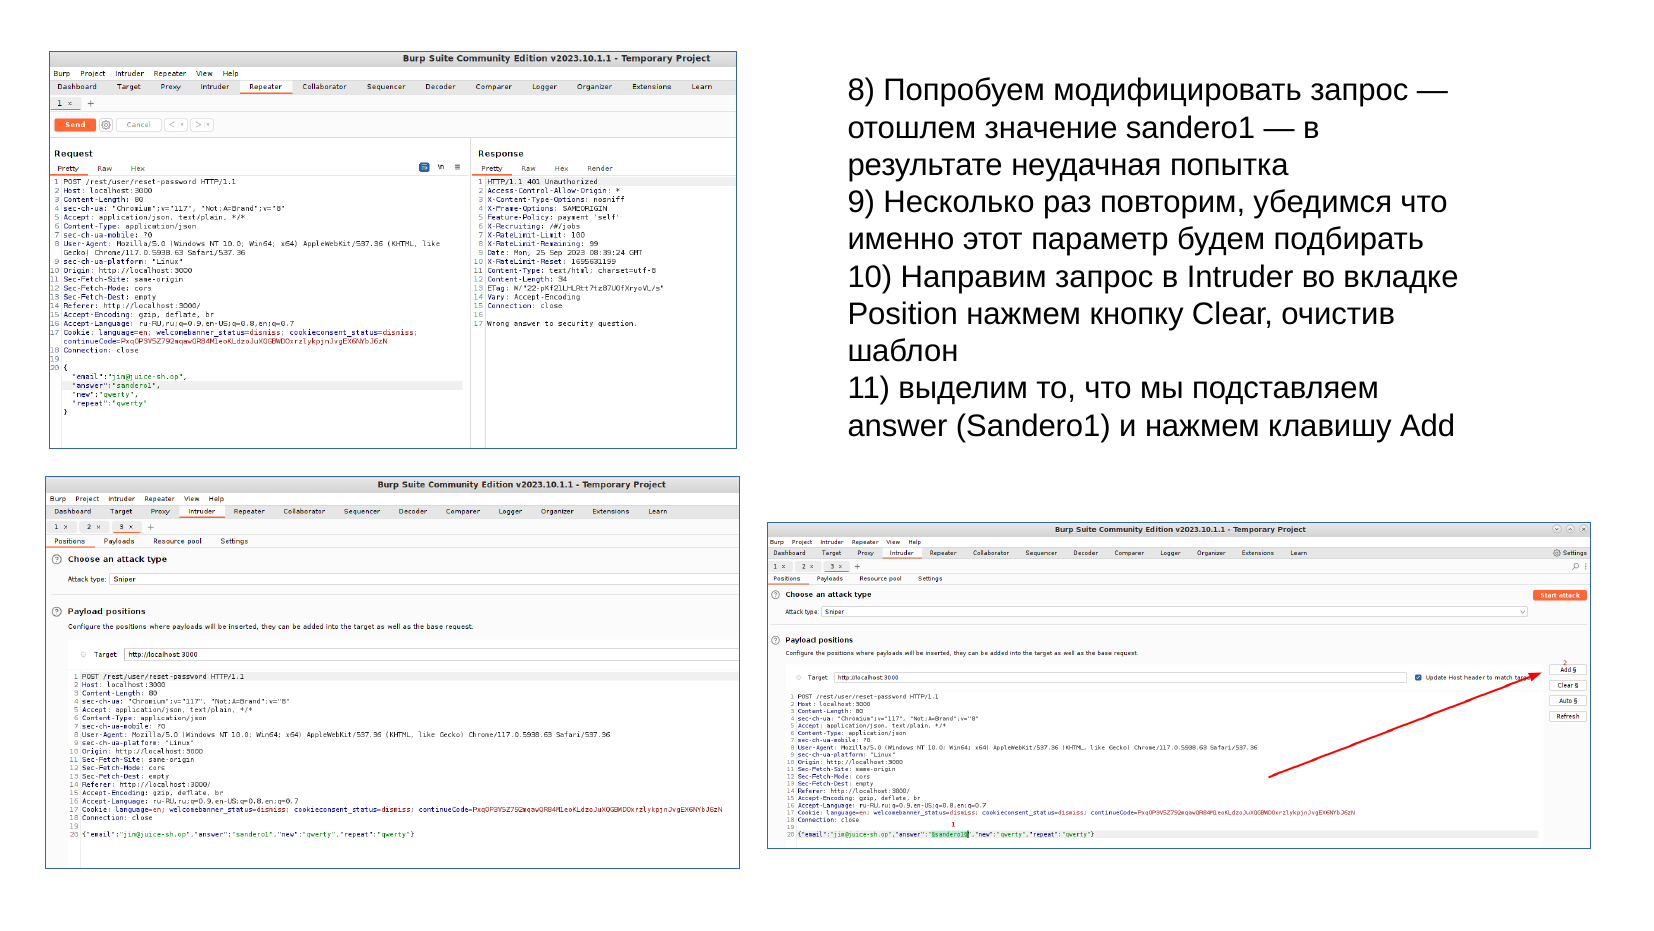

8) Попробуем модифицировать запрос — отошлем значение sandero1 — в результате неудачная попытка
9) Несколько раз повторим, убедимся что именно этот параметр будем подбирать
10) Направим запрос в Intruder во вкладке Position нажмем кнопку Clear, очистив шаблон
11) выделим то, что мы подставляем answer (Sandero1) и нажмем клавишу Add